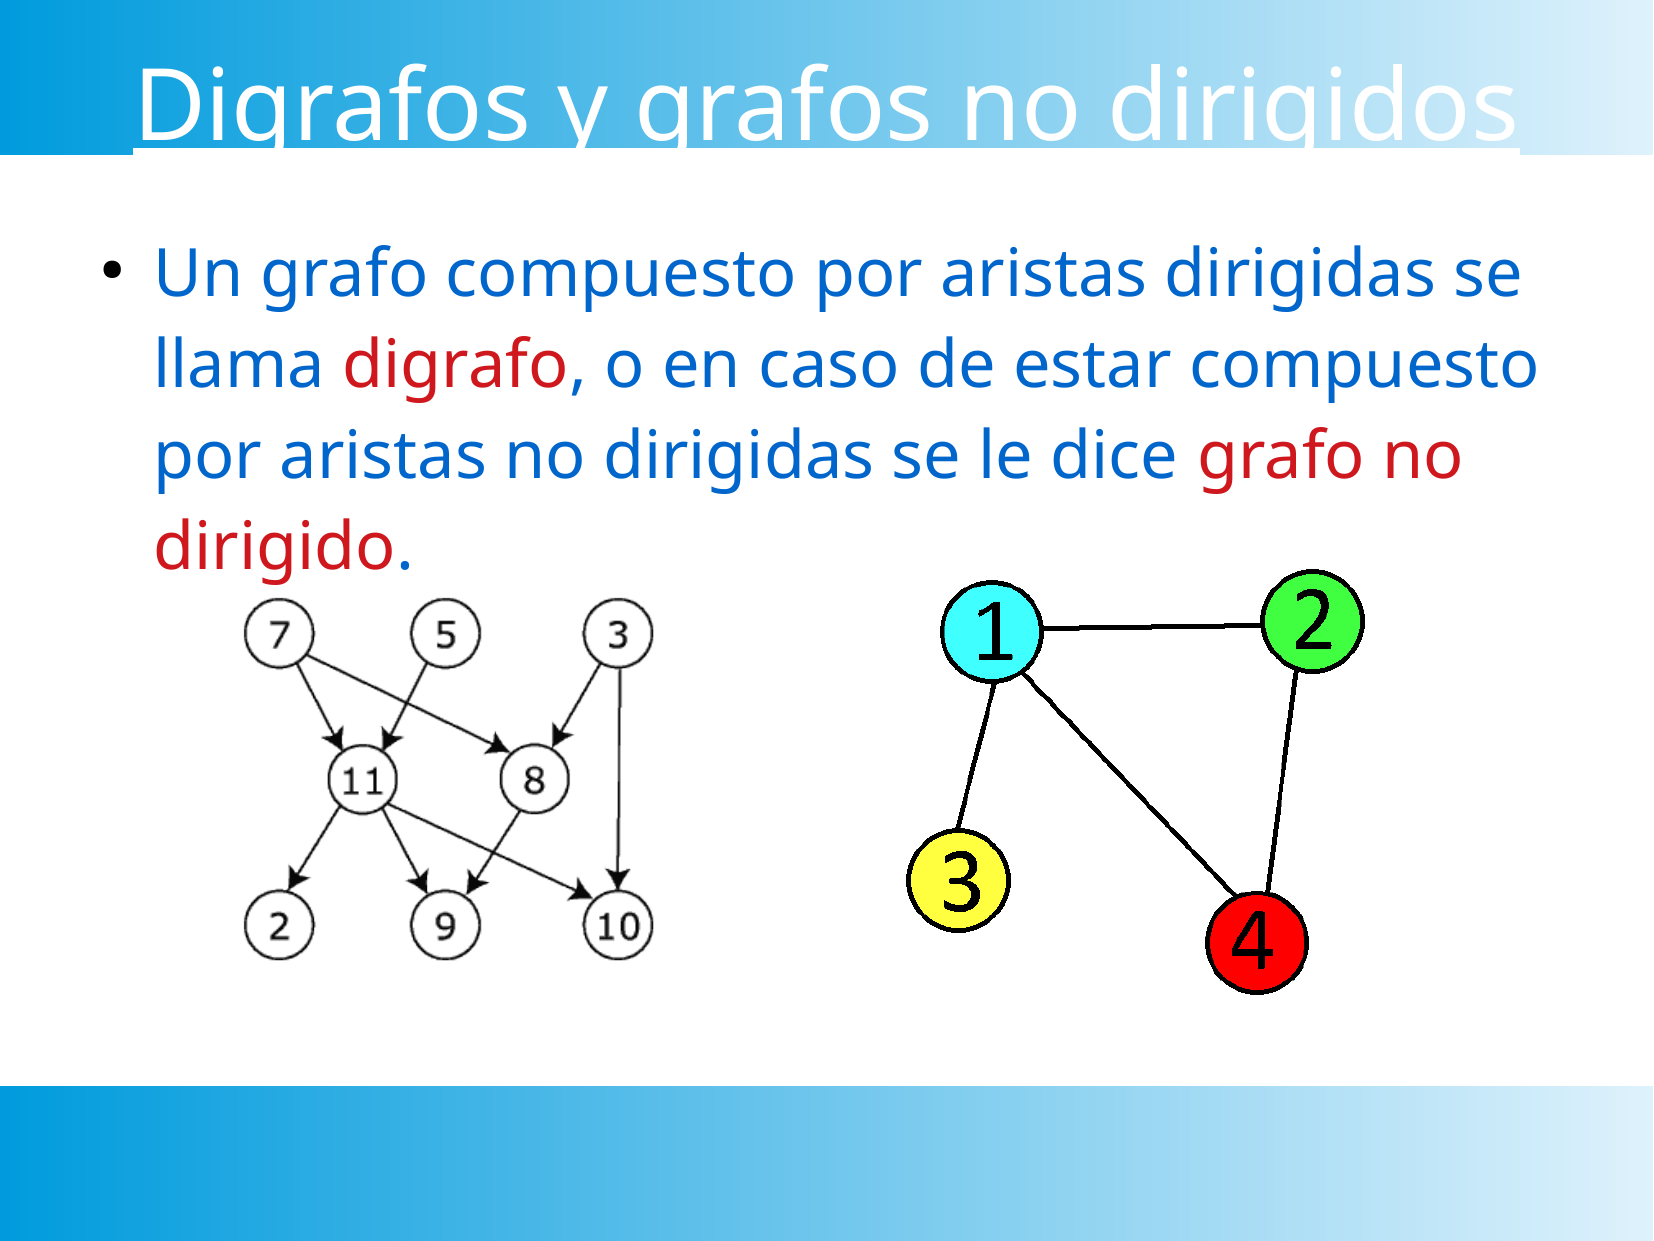

# Digrafos y grafos no dirigidos
Un grafo compuesto por aristas dirigidas se llama digrafo, o en caso de estar compuesto por aristas no dirigidas se le dice grafo no dirigido.